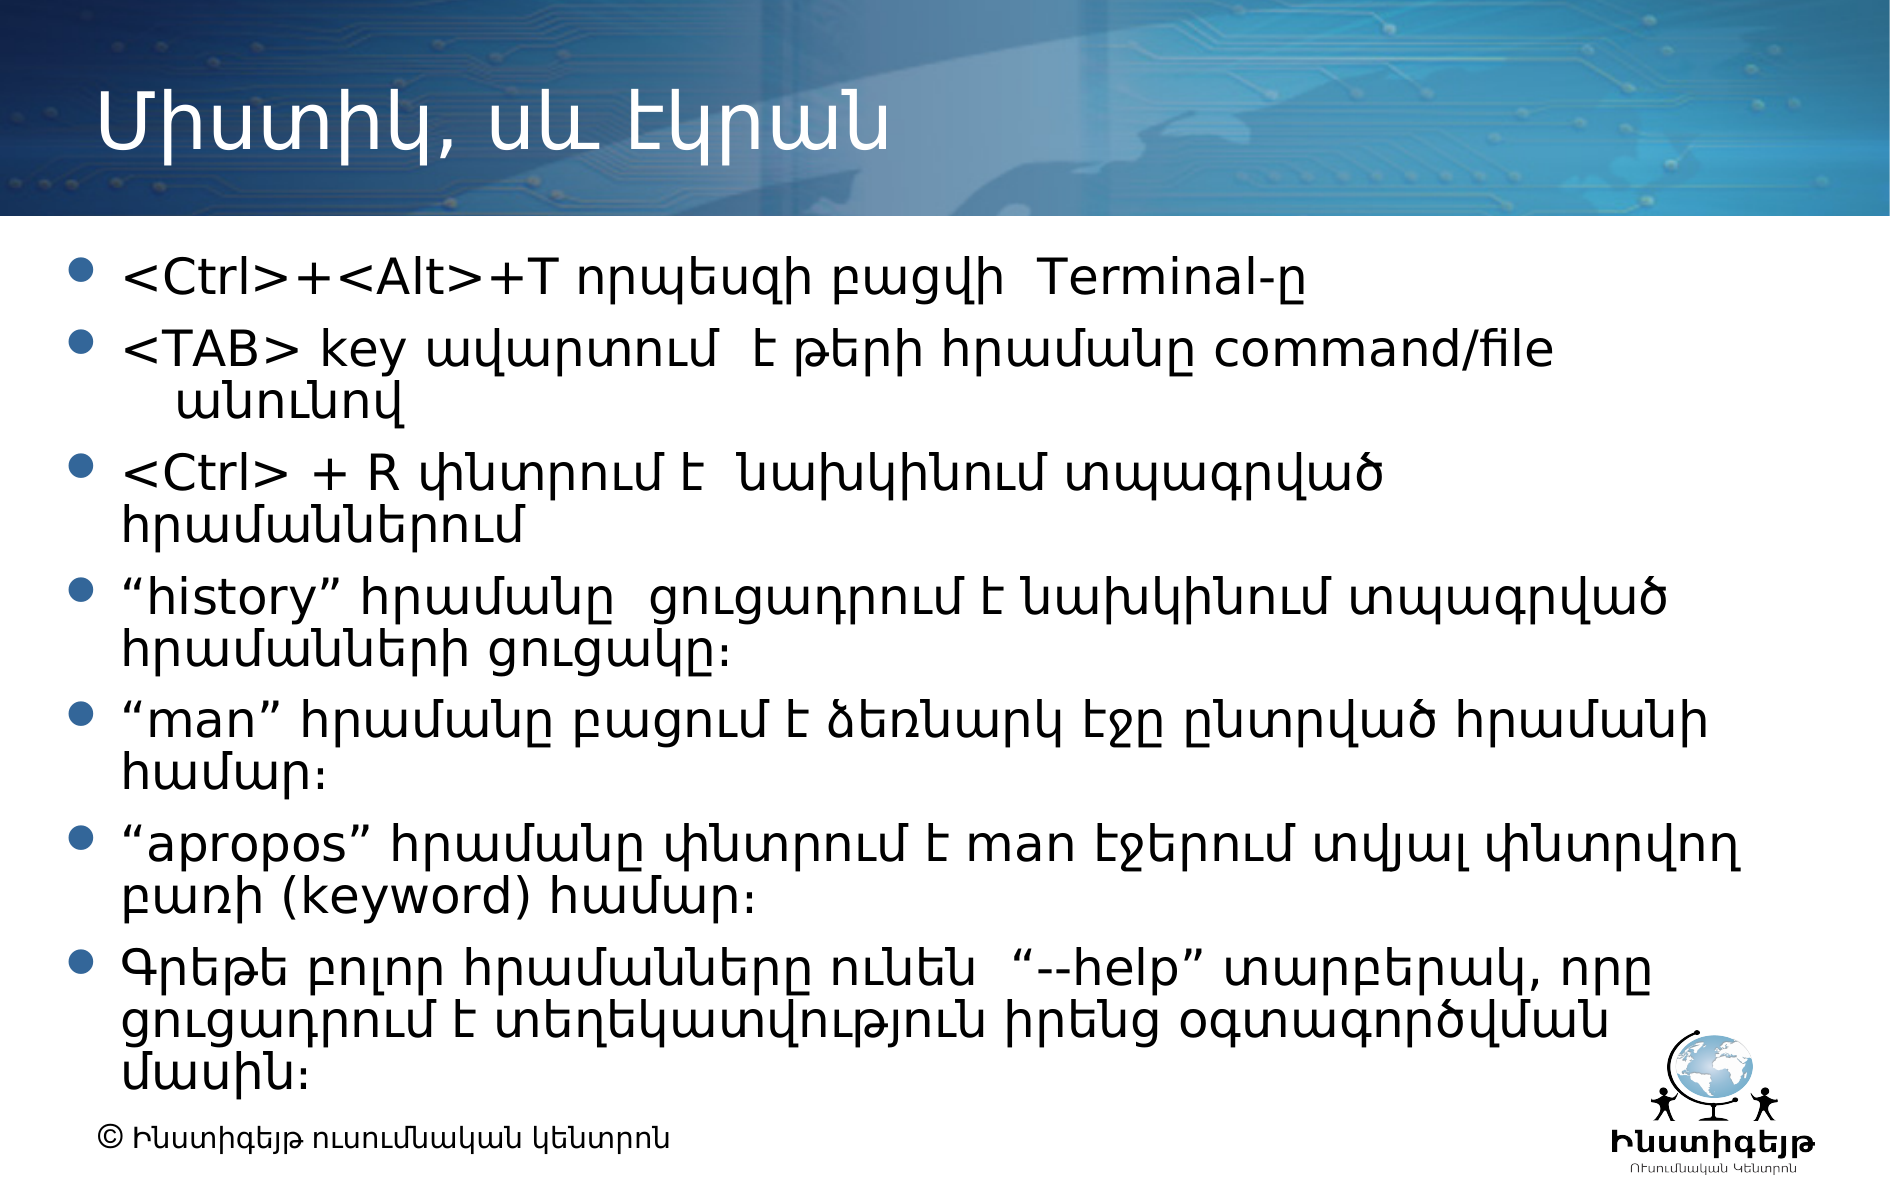

# Միստիկ, սև էկրան
<Ctrl>+<Alt>+T որպեսզի բացվի Terminal-ը
<TAB> key ավարտում է թերի հրամանը command/file անունով
<Ctrl> + R փնտրում է նախկինում տպագրված հրամաններում
“history” հրամանը ցուցադրում է նախկինում տպագրված հրամանների ցուցակը։
“man” հրամանը բացում է ձեռնարկ էջը ընտրված հրամանի համար։
“apropos” հրամանը փնտրում է man էջերում տվյալ փնտրվող բառի (keyword) համար։
Գրեթե բոլոր հրամանները ունեն “--help” տարբերակ, որը ցուցադրում է տեղեկատվություն իրենց օգտագործվման մասին։